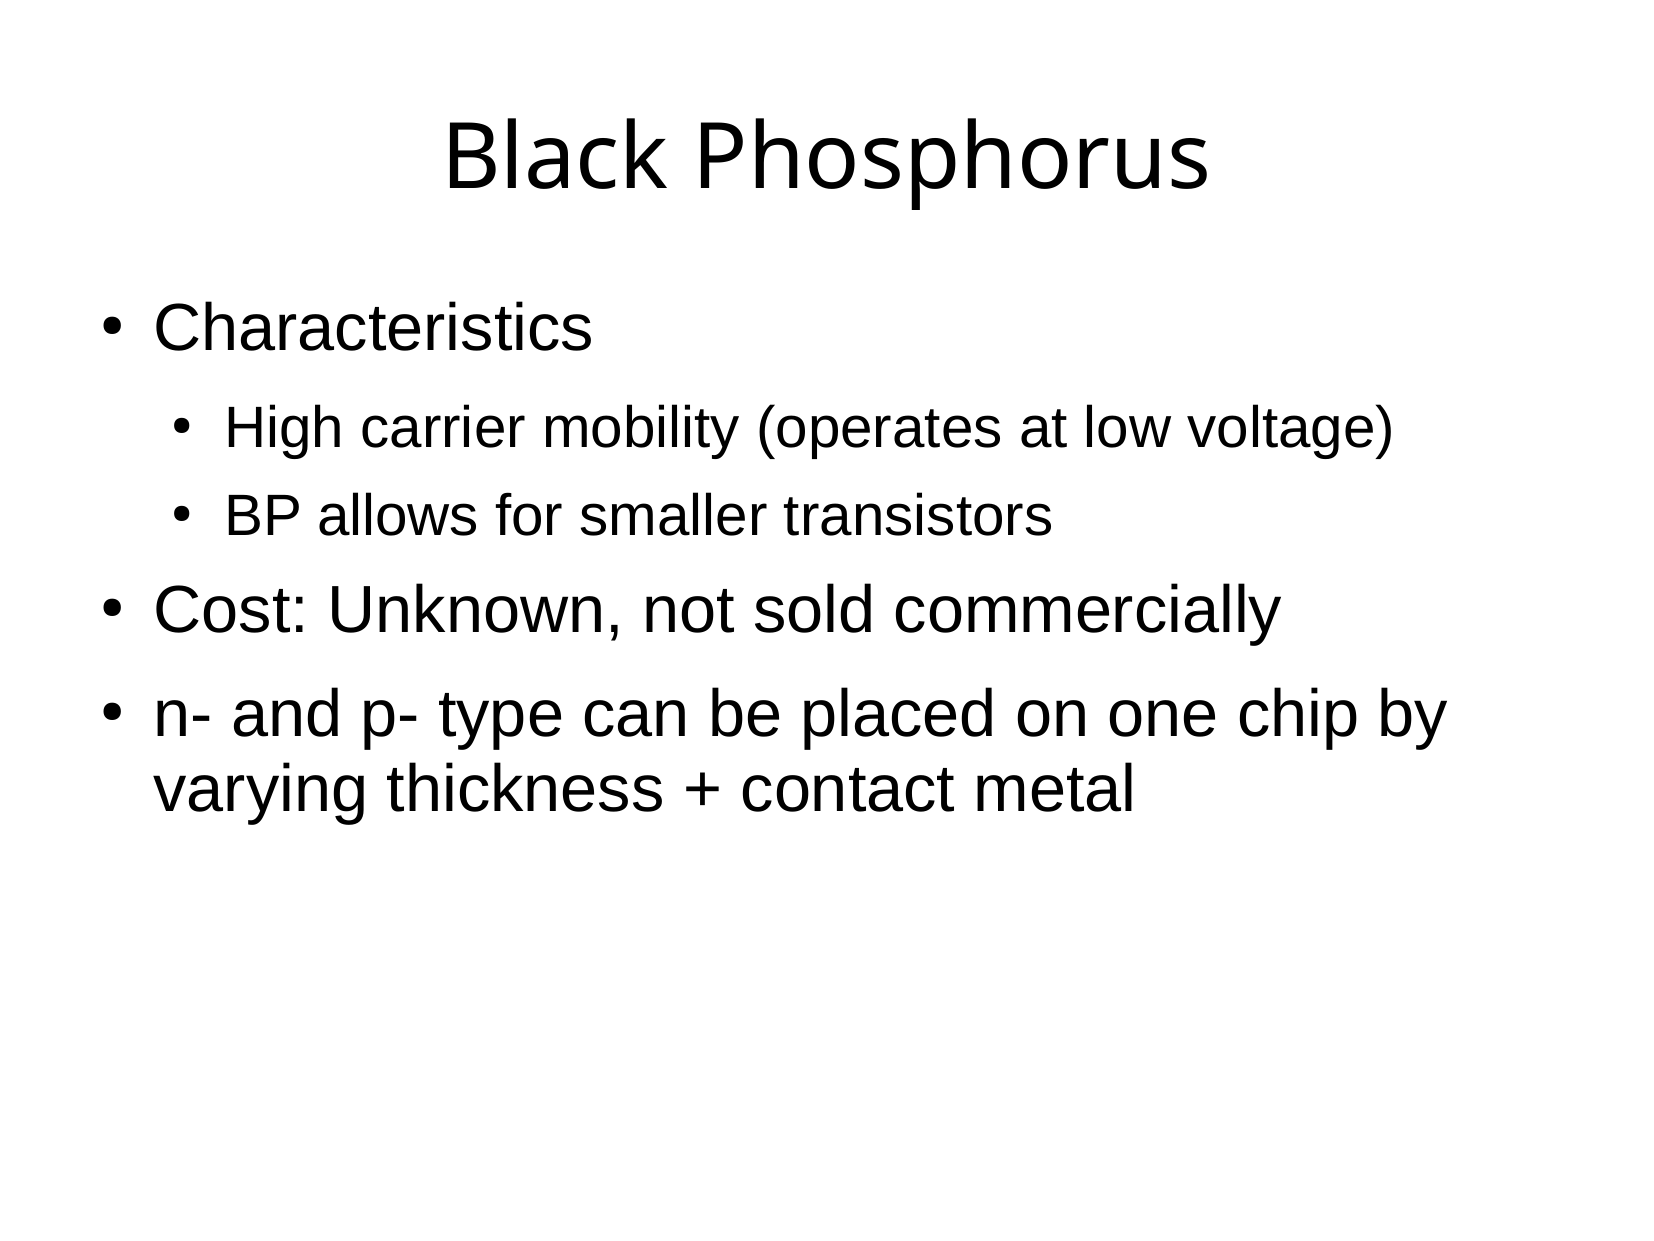

# Black Phosphorus
Characteristics
High carrier mobility (operates at low voltage)
BP allows for smaller transistors
Cost: Unknown, not sold commercially
n- and p- type can be placed on one chip by varying thickness + contact metal